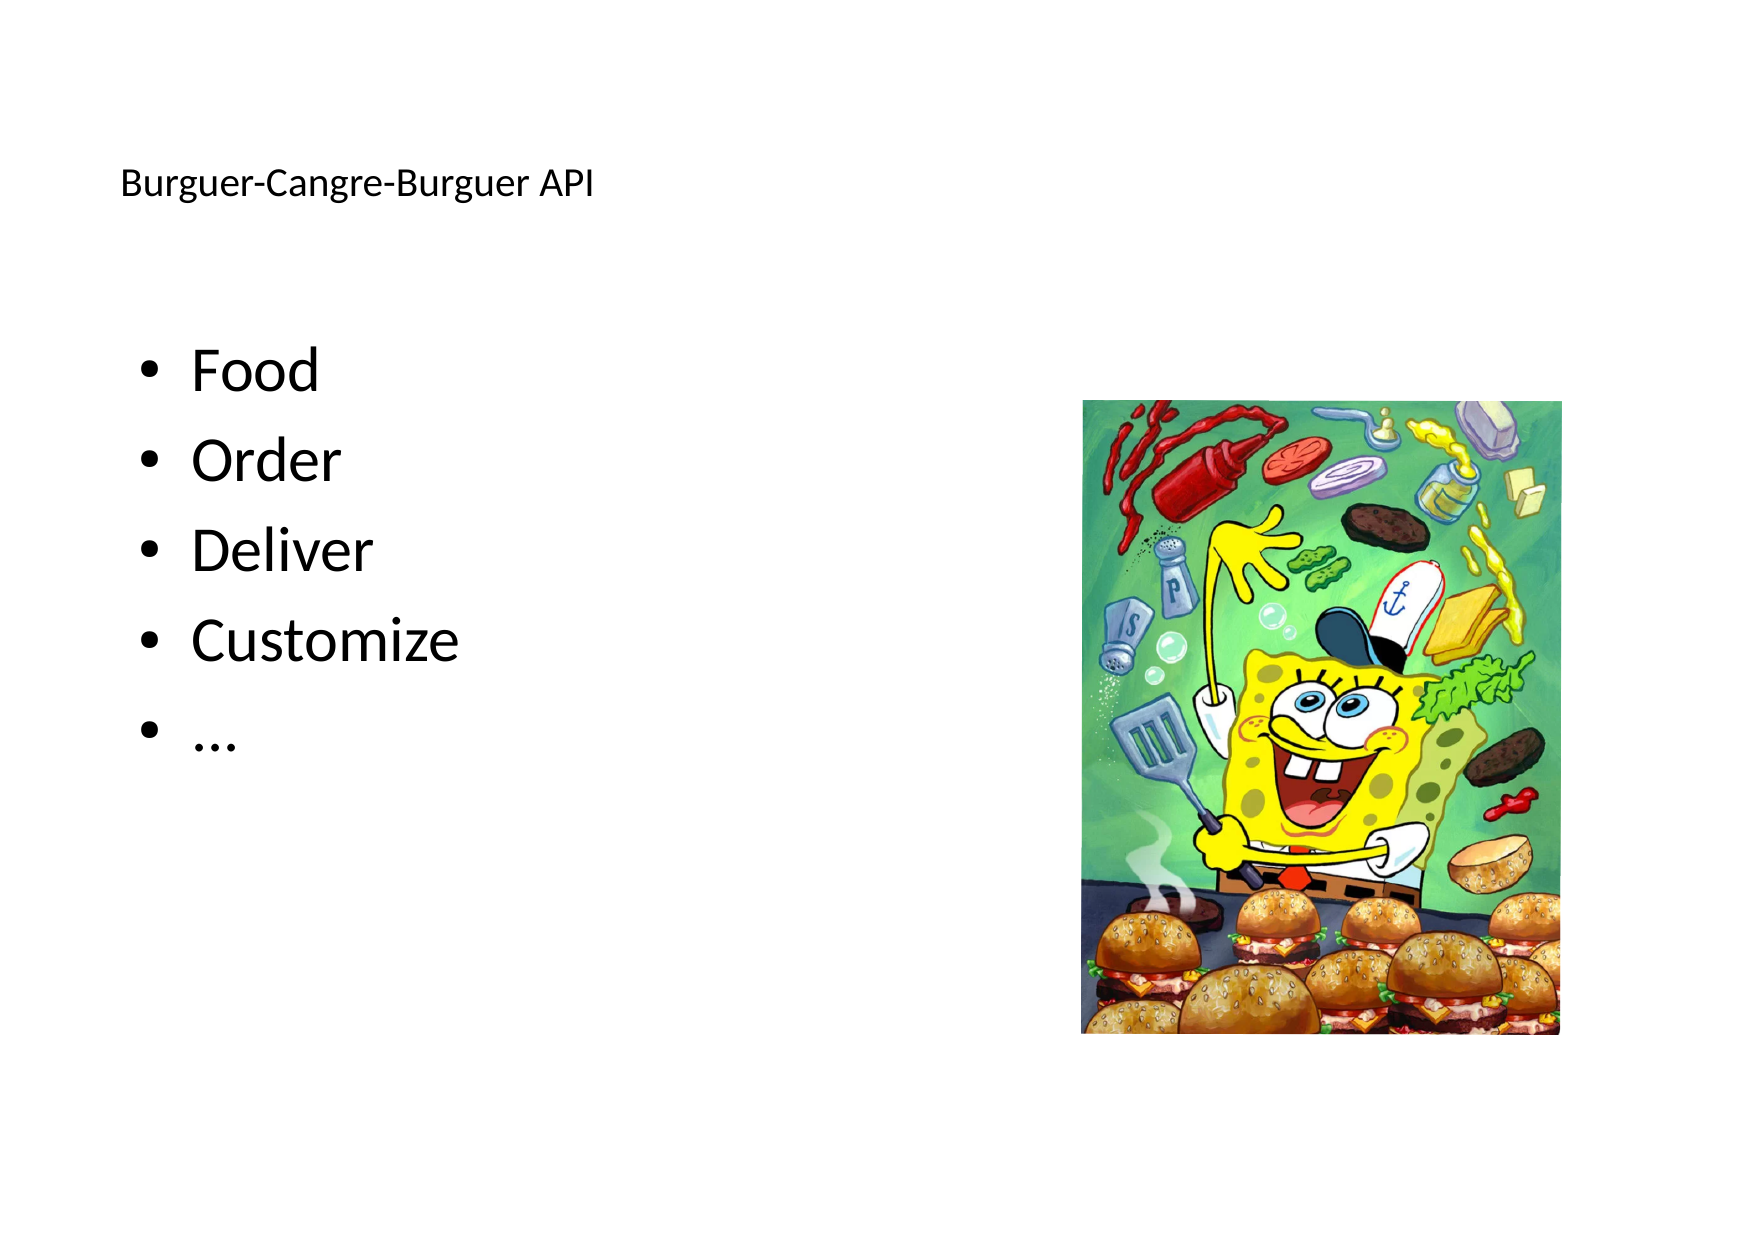

# Burguer-Cangre-Burguer API
Food
Order
Deliver
Customize
...